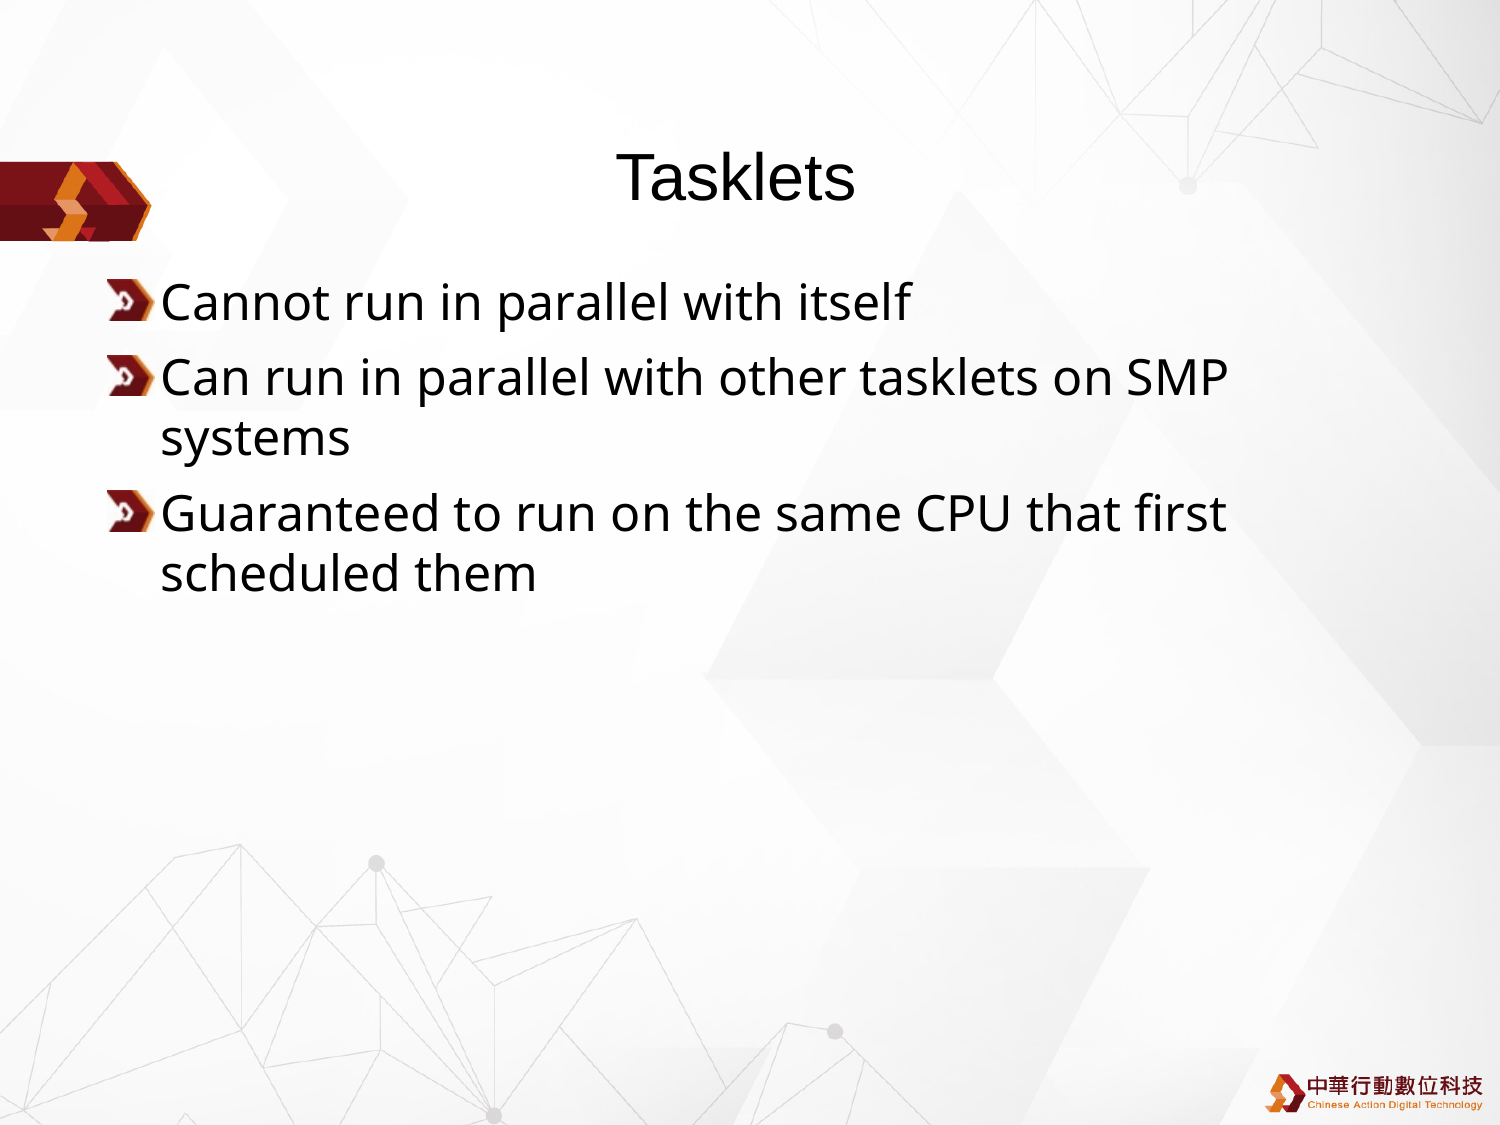

# Tasklets
Cannot run in parallel with itself
Can run in parallel with other tasklets on SMP systems
Guaranteed to run on the same CPU that first scheduled them